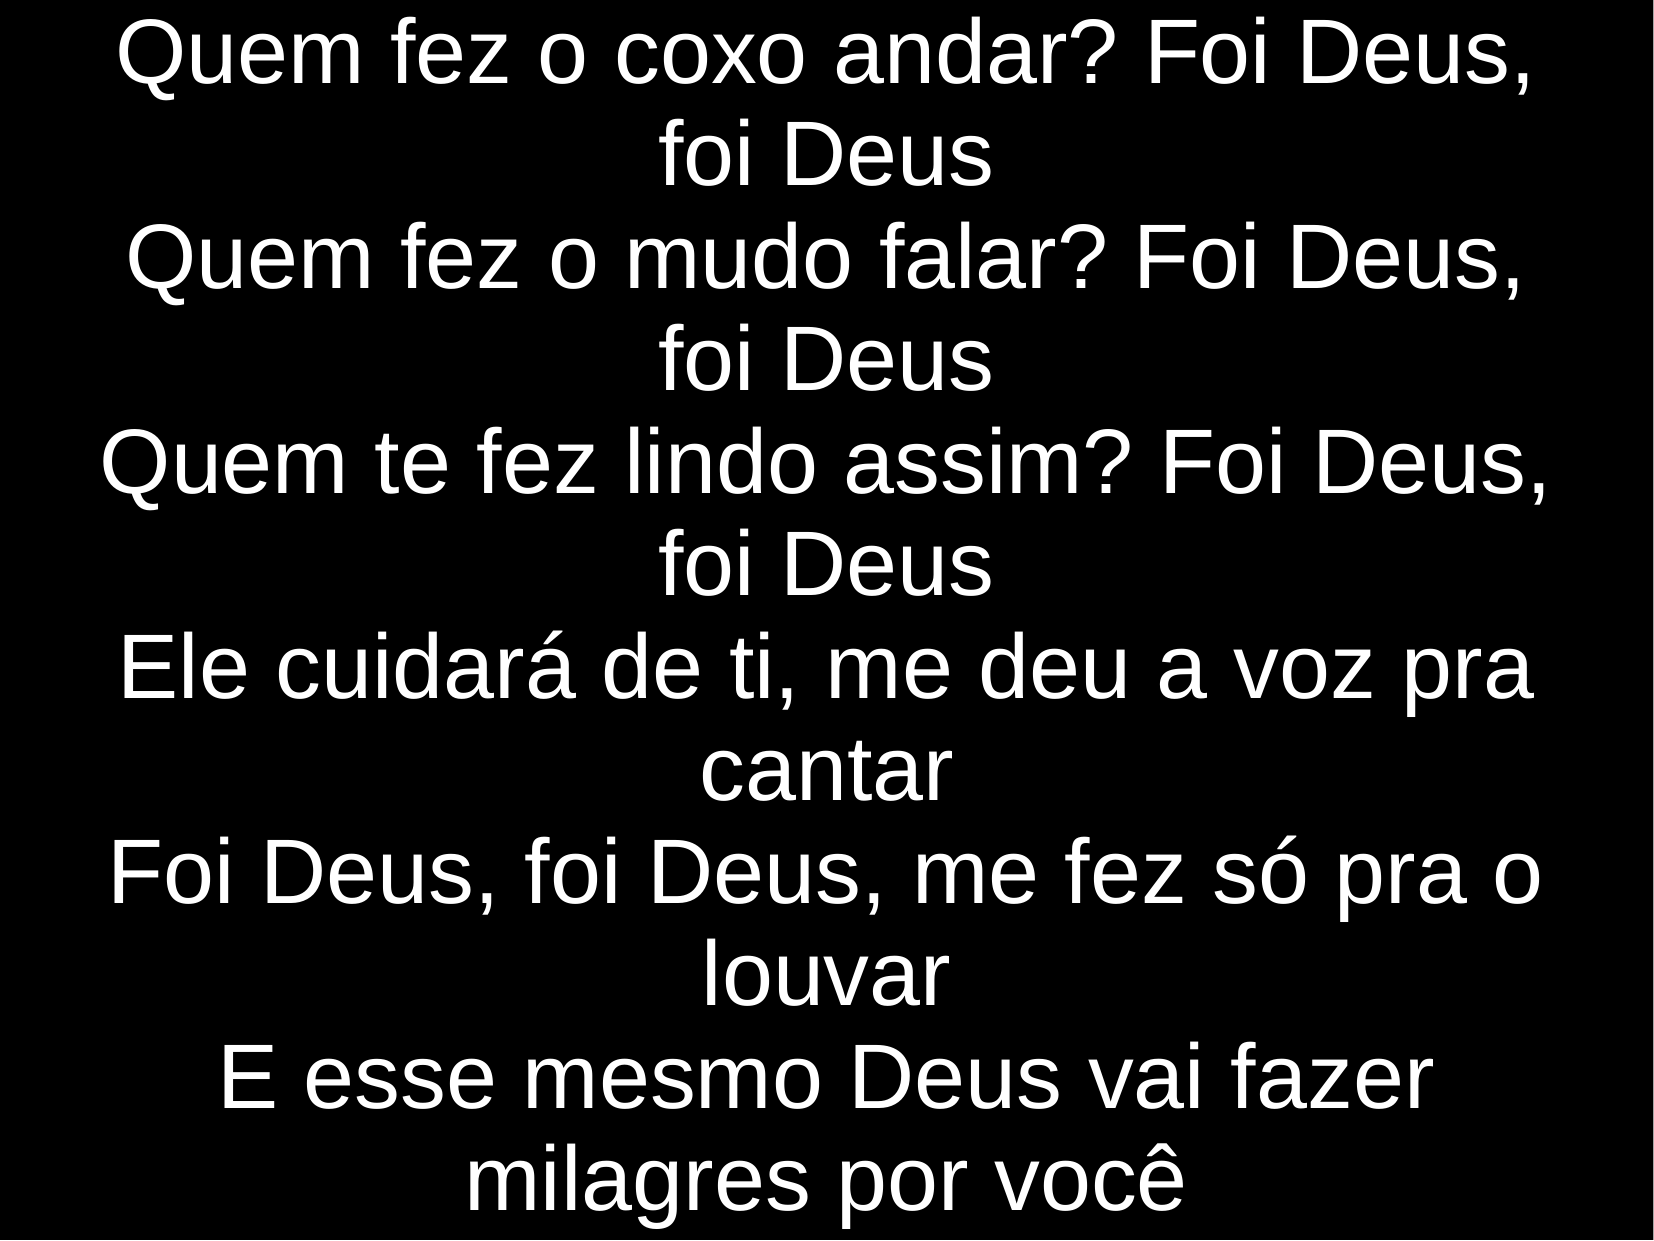

# Quem fez o coxo andar? Foi Deus, foi Deus
Quem fez o mudo falar? Foi Deus, foi Deus
Quem te fez lindo assim? Foi Deus, foi Deus
Ele cuidará de ti, me deu a voz pra cantar
Foi Deus, foi Deus, me fez só pra o louvar
E esse mesmo Deus vai fazer milagres por você